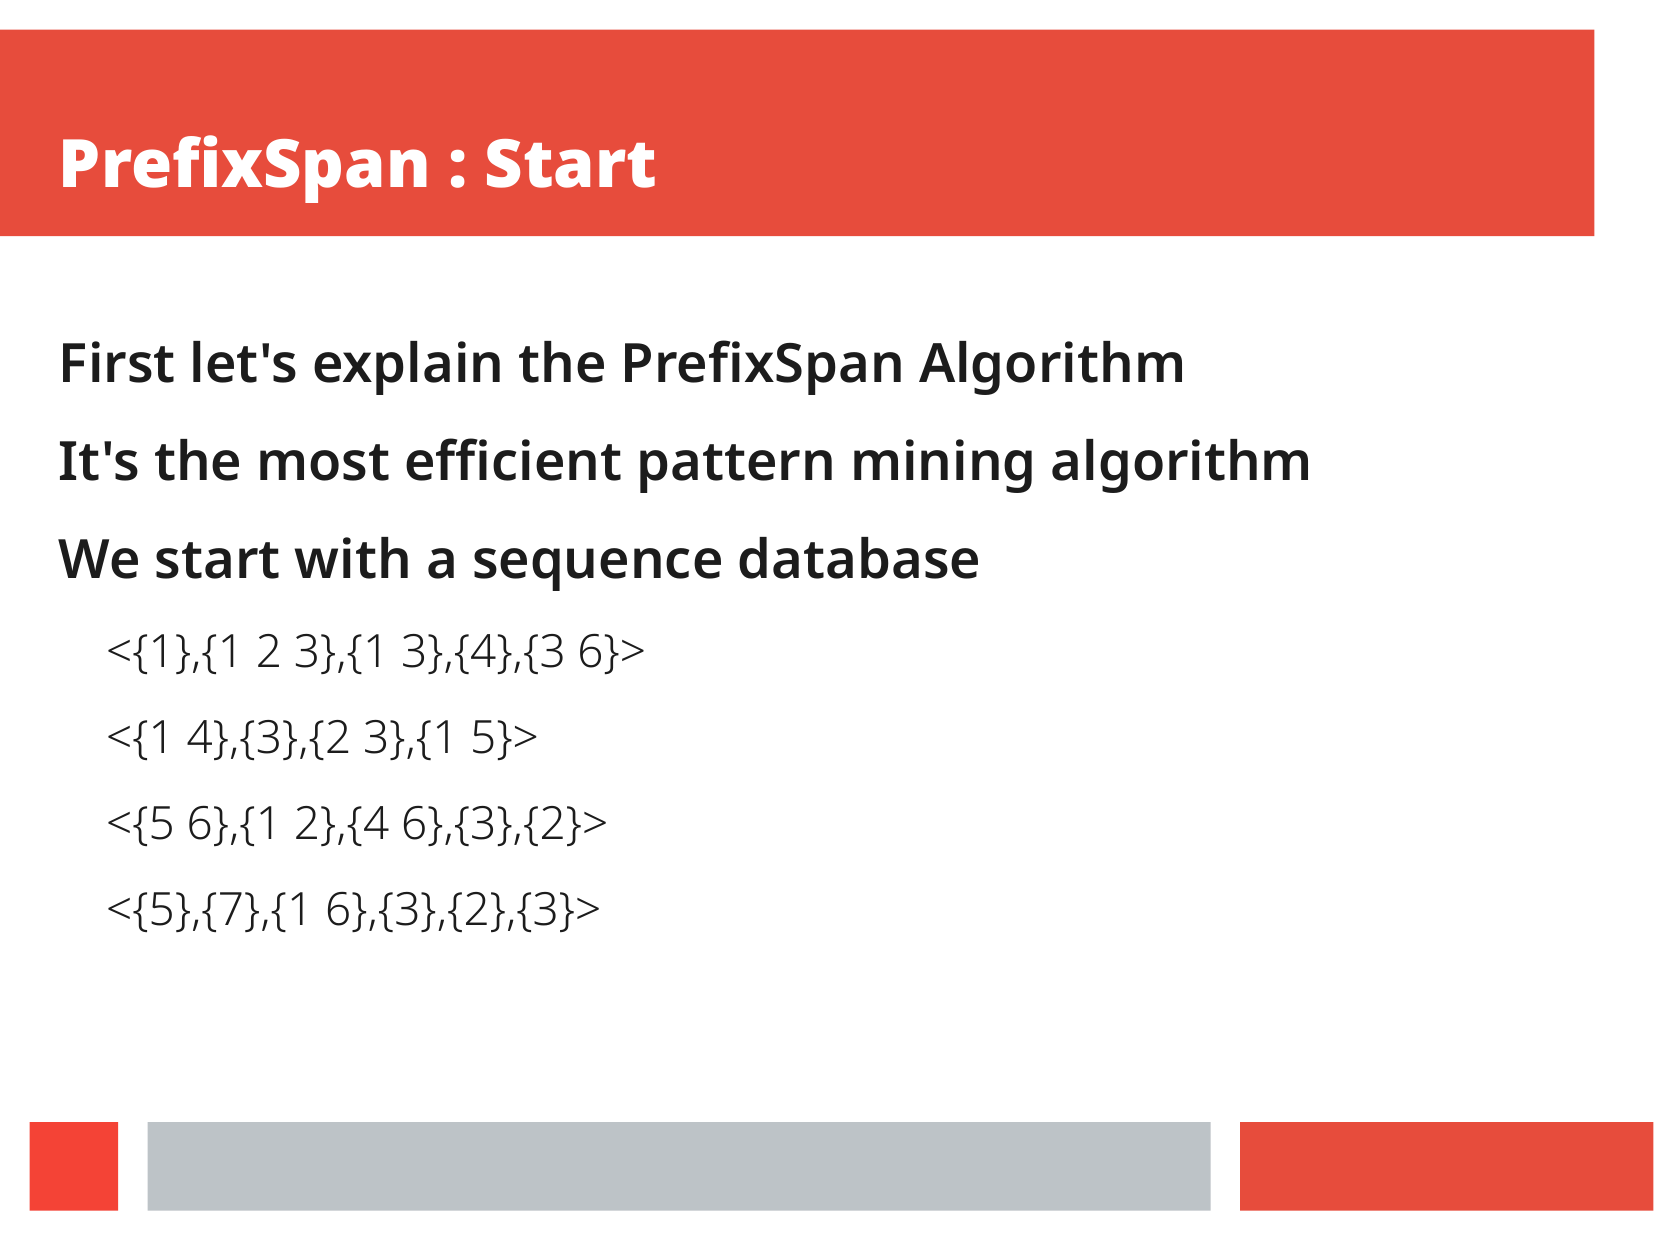

# PrefixSpan : Start
First let's explain the PrefixSpan Algorithm
It's the most efficient pattern mining algorithm
We start with a sequence database
<{1},{1 2 3},{1 3},{4},{3 6}>
<{1 4},{3},{2 3},{1 5}>
<{5 6},{1 2},{4 6},{3},{2}>
<{5},{7},{1 6},{3},{2},{3}>